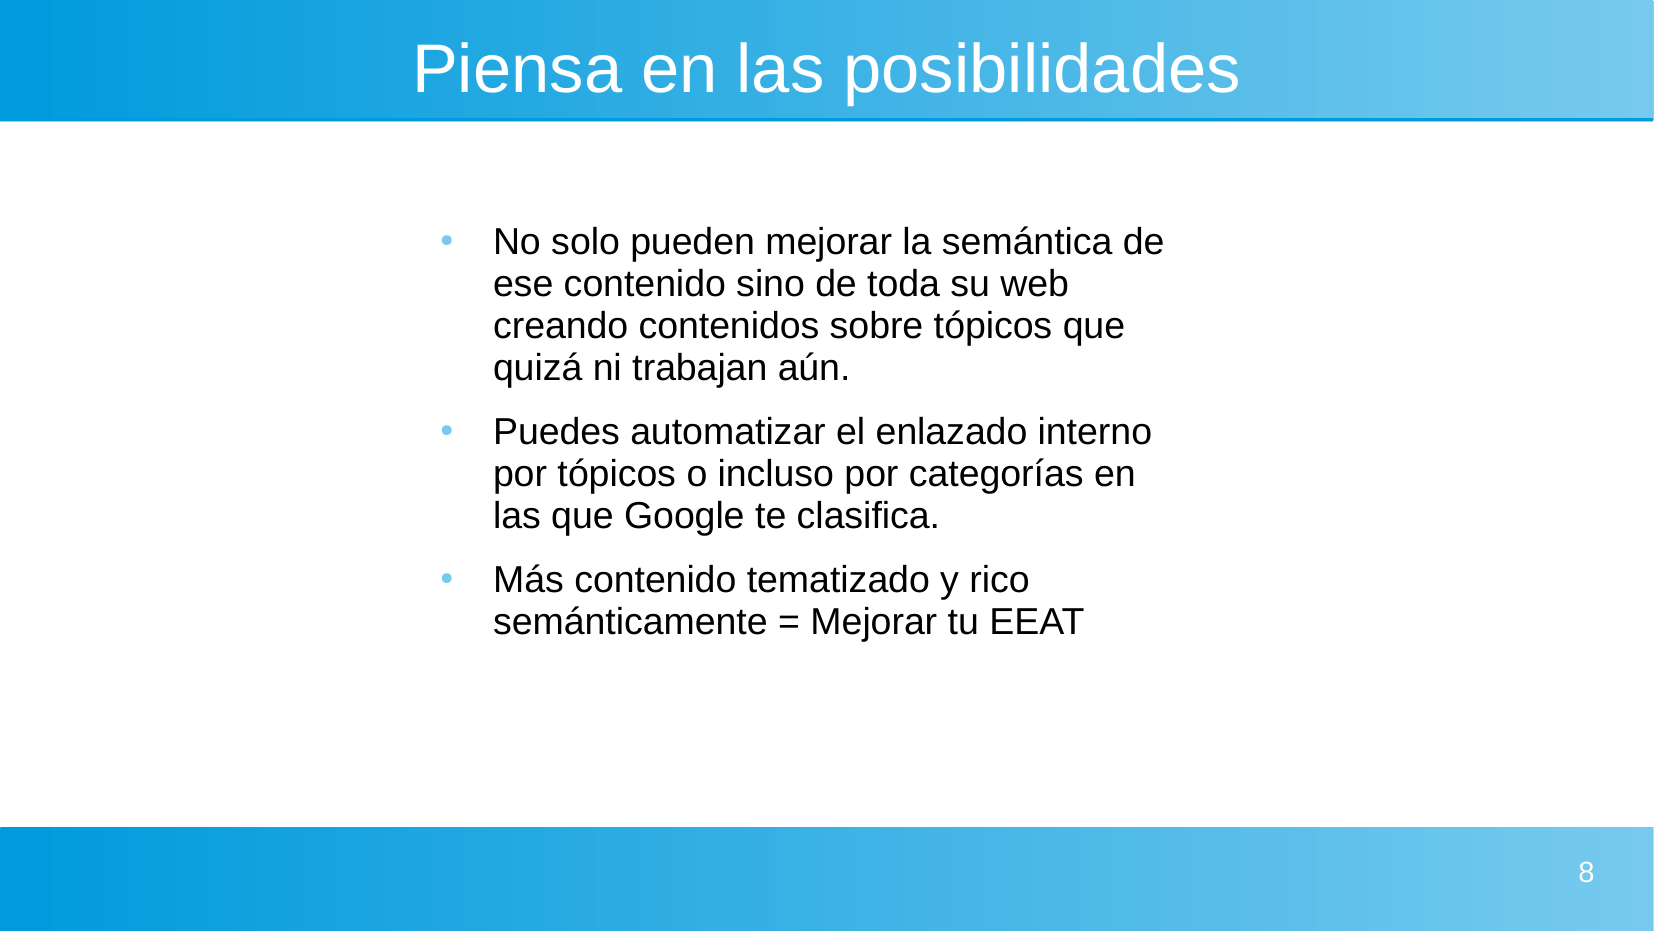

# Piensa en las posibilidades
No solo pueden mejorar la semántica de ese contenido sino de toda su web creando contenidos sobre tópicos que quizá ni trabajan aún.
Puedes automatizar el enlazado interno por tópicos o incluso por categorías en las que Google te clasifica.
Más contenido tematizado y rico semánticamente = Mejorar tu EEAT
8